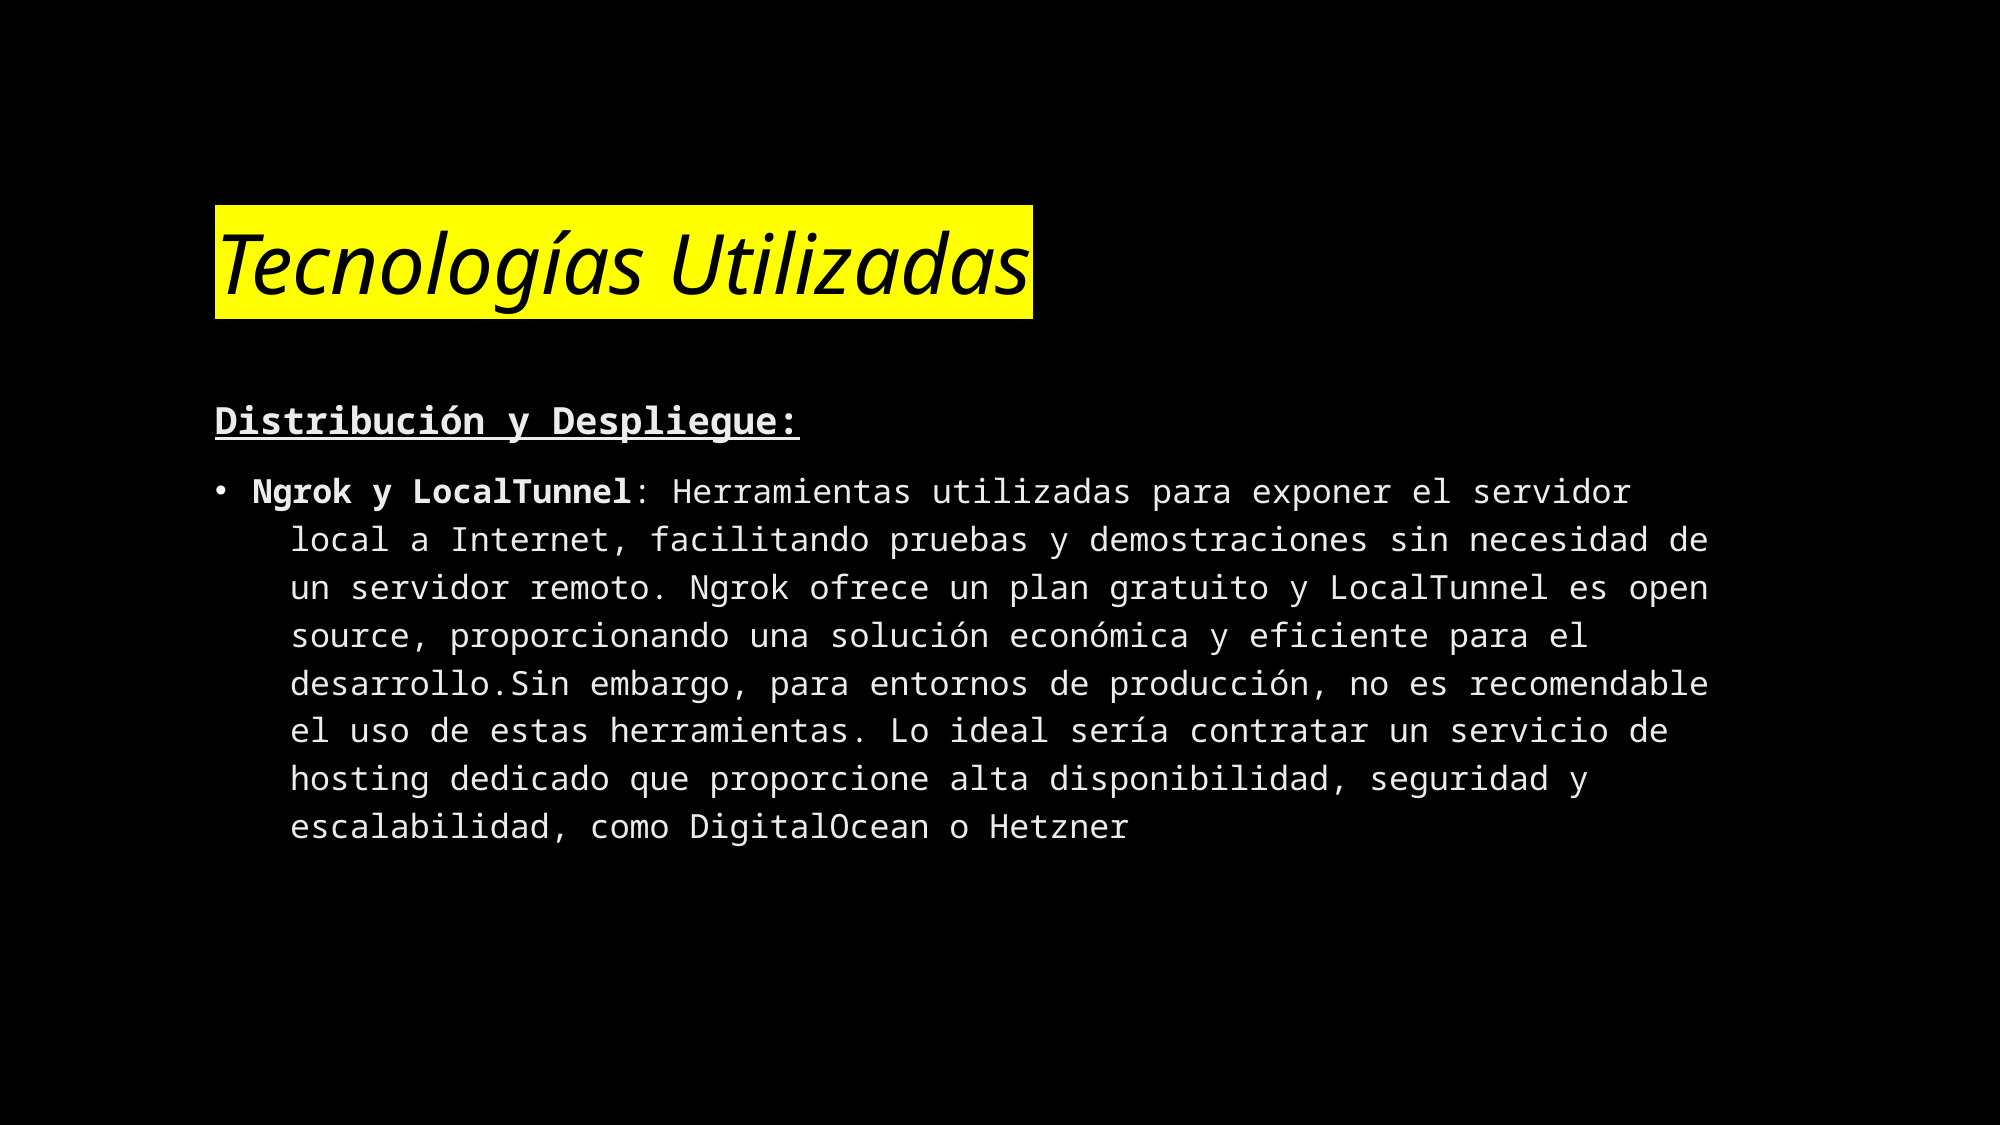

# Tecnologías Utilizadas
Distribución y Despliegue:
Ngrok y LocalTunnel: Herramientas utilizadas para exponer el servidor local a Internet, facilitando pruebas y demostraciones sin necesidad de un servidor remoto. Ngrok ofrece un plan gratuito y LocalTunnel es open source, proporcionando una solución económica y eficiente para el desarrollo​.Sin embargo, para entornos de producción, no es recomendable el uso de estas herramientas. Lo ideal sería contratar un servicio de hosting dedicado que proporcione alta disponibilidad, seguridad y escalabilidad, como DigitalOcean o Hetzner